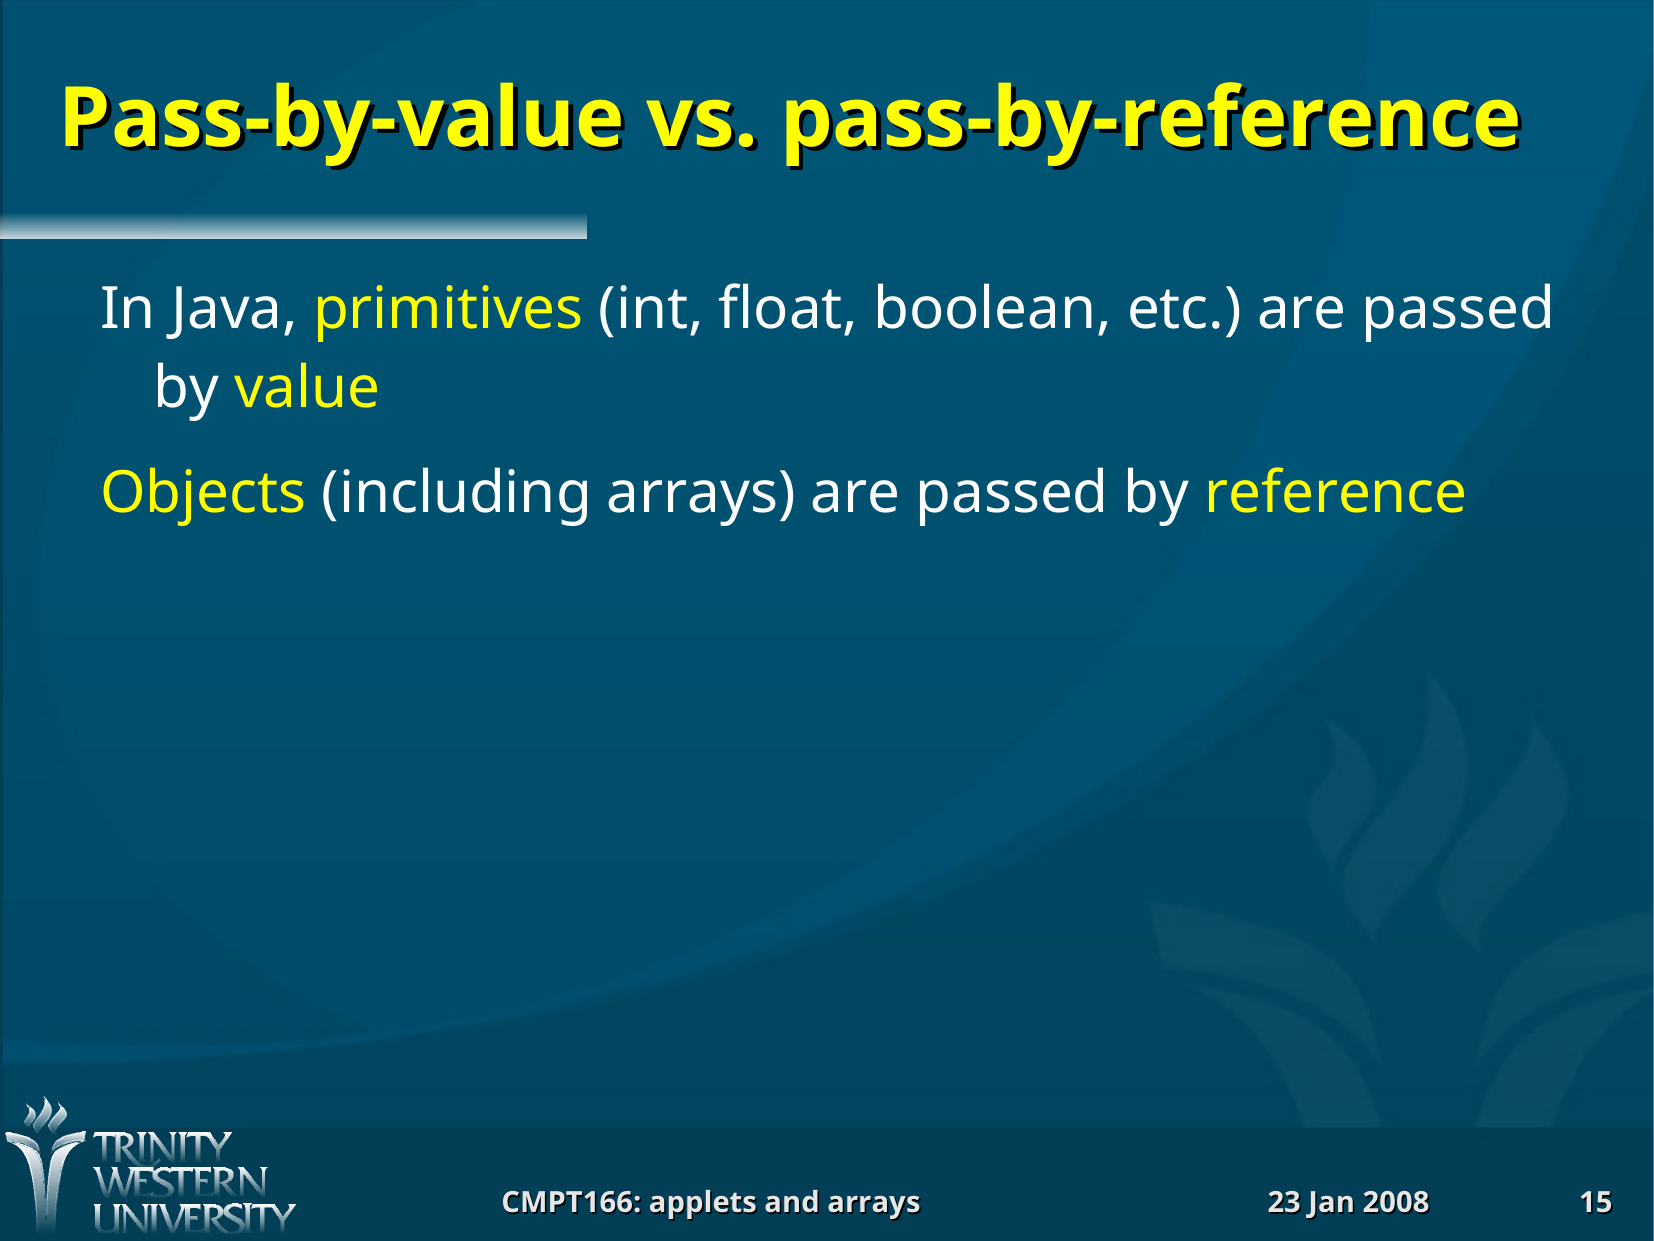

# Pass-by-value vs. pass-by-reference
In Java, primitives (int, float, boolean, etc.) are passed by value
Objects (including arrays) are passed by reference
CMPT166: applets and arrays
23 Jan 2008
15